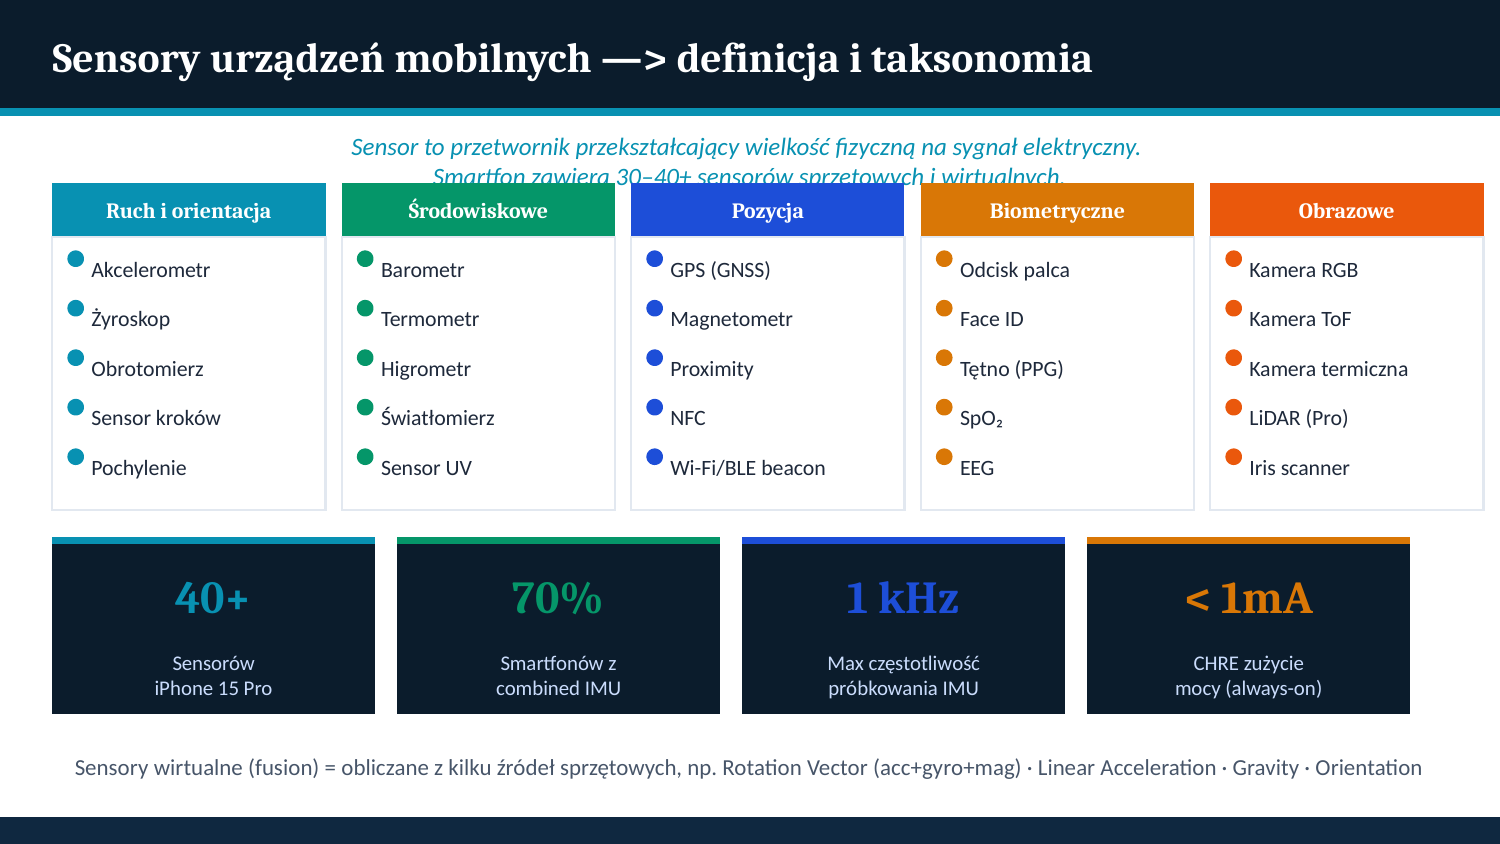

Sensory urządzeń mobilnych —> definicja i taksonomia
Sensor to przetwornik przekształcający wielkość fizyczną na sygnał elektryczny.
Smartfon zawiera 30–40+ sensorów sprzętowych i wirtualnych.
Ruch i orientacja
Środowiskowe
Pozycja
Biometryczne
Obrazowe
Akcelerometr
Barometr
GPS (GNSS)
Odcisk palca
Kamera RGB
Żyroskop
Termometr
Magnetometr
Face ID
Kamera ToF
Obrotomierz
Higrometr
Proximity
Tętno (PPG)
Kamera termiczna
Sensor kroków
Światłomierz
NFC
SpO₂
LiDAR (Pro)
Pochylenie
Sensor UV
Wi-Fi/BLE beacon
EEG
Iris scanner
40+
70%
1 kHz
< 1mA
Sensorów
iPhone 15 Pro
Smartfonów z
combined IMU
Max częstotliwość
próbkowania IMU
CHRE zużycie
mocy (always-on)
Sensory wirtualne (fusion) = obliczane z kilku źródeł sprzętowych, np. Rotation Vector (acc+gyro+mag) · Linear Acceleration · Gravity · Orientation